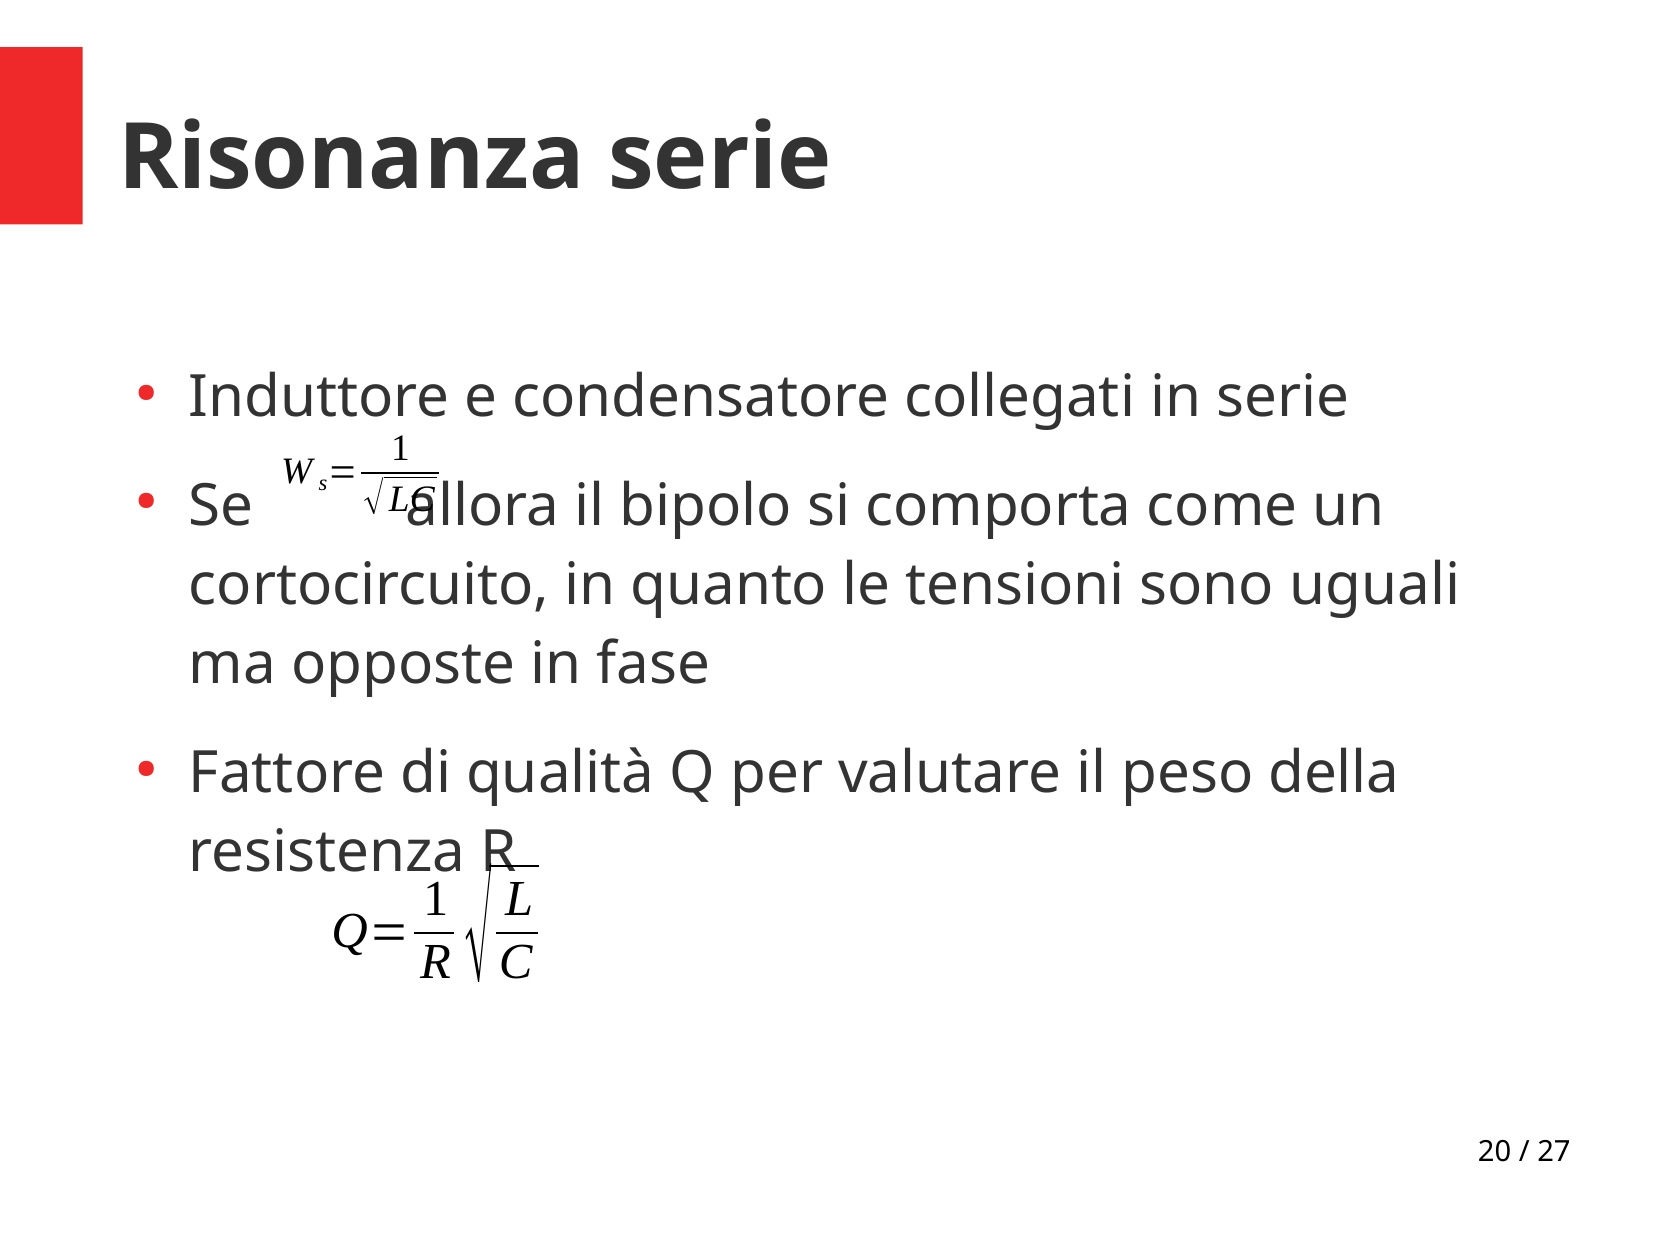

# Risonanza serie
Induttore e condensatore collegati in serie
Se allora il bipolo si comporta come un cortocircuito, in quanto le tensioni sono uguali ma opposte in fase
Fattore di qualità Q per valutare il peso della resistenza R
20